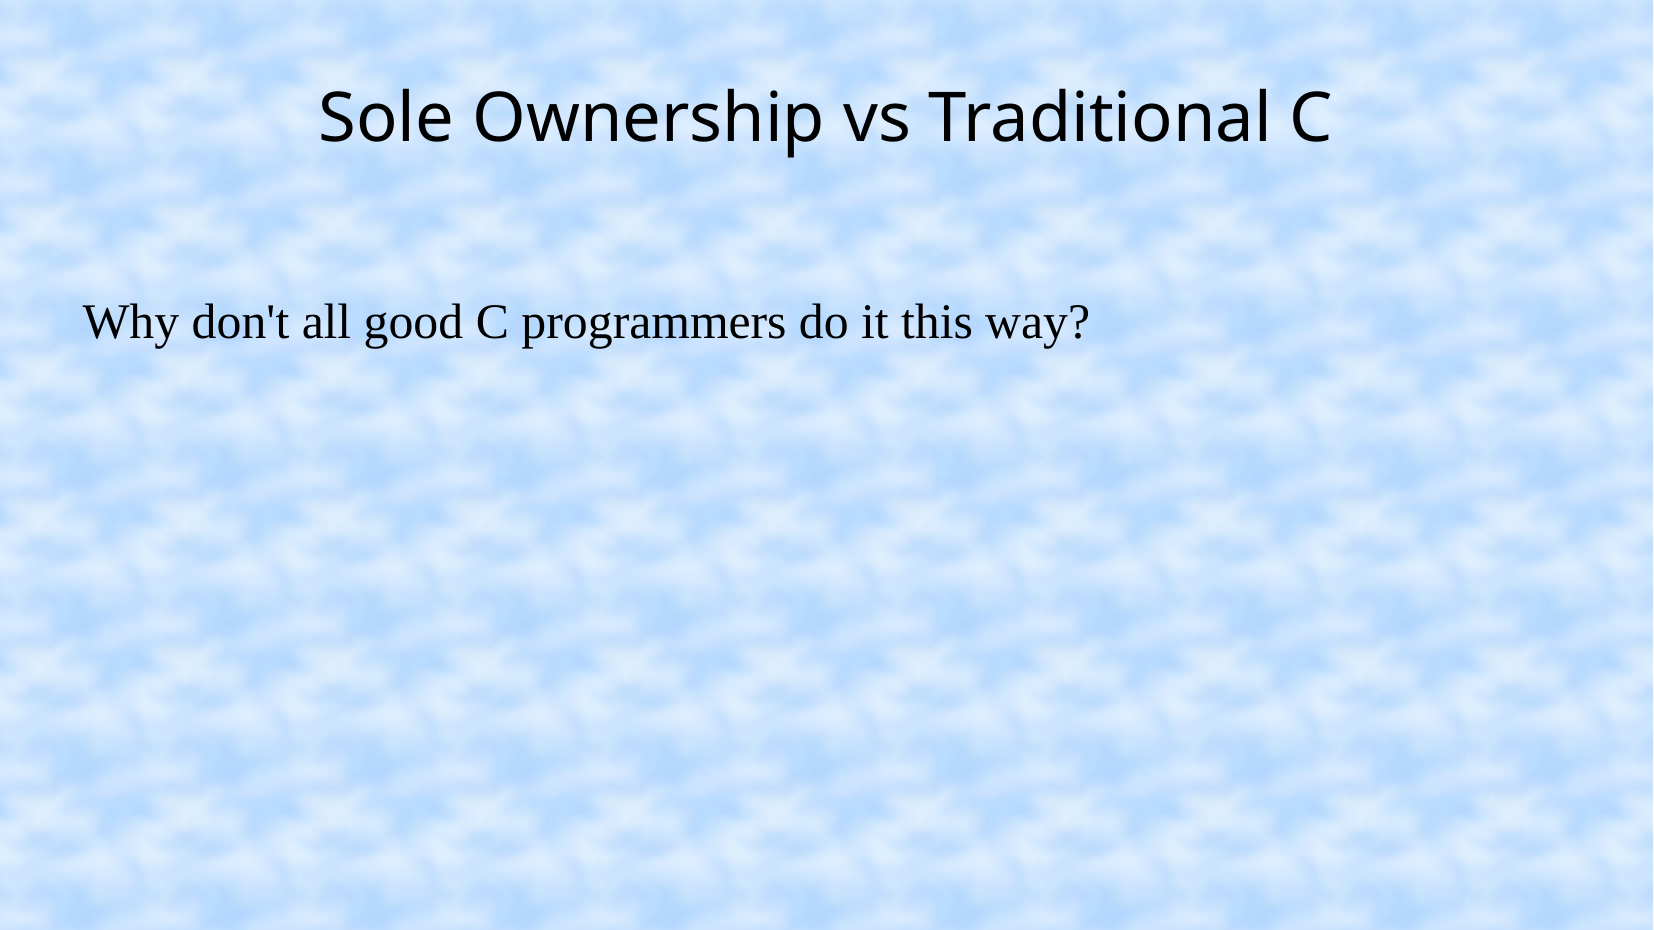

# Sole Ownership vs Traditional C
Why don't all good C programmers do it this way?